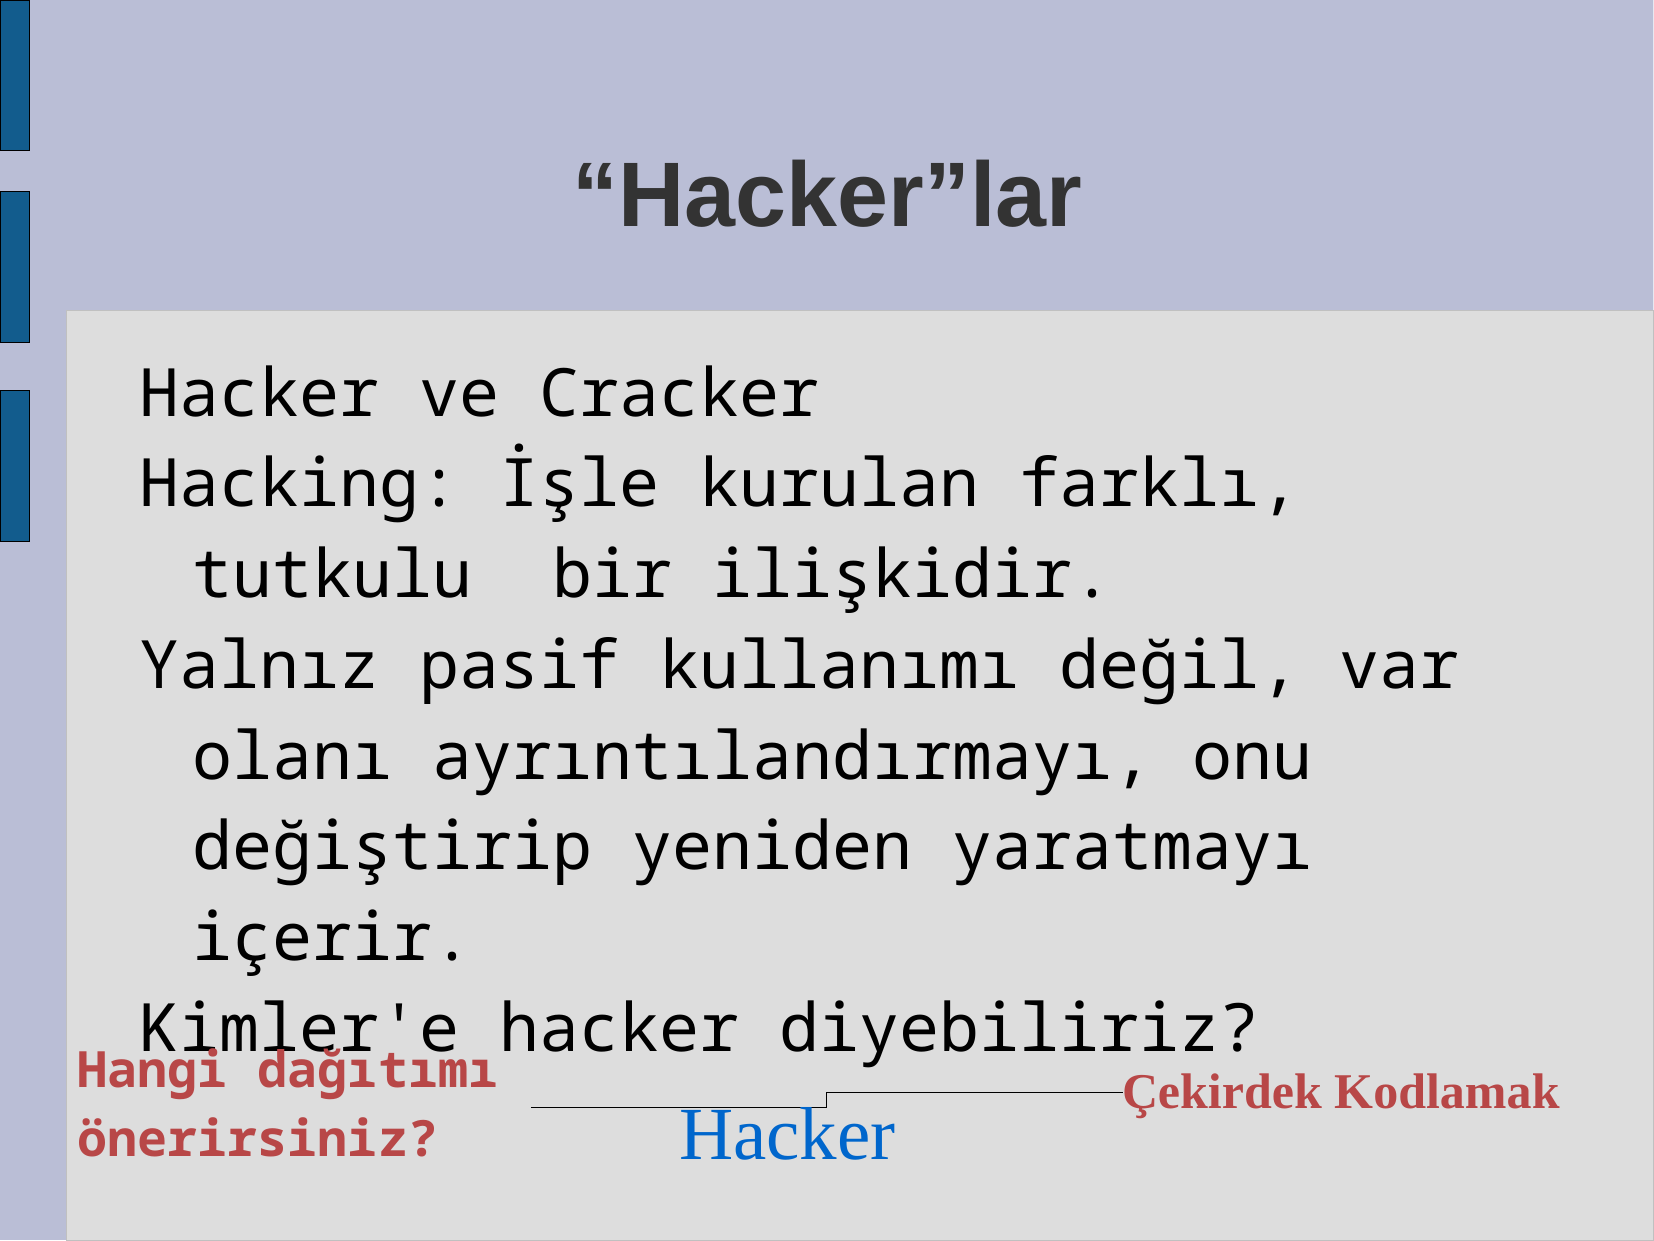

# “Hacker”lar
Hacker ve Cracker
Hacking: İşle kurulan farklı, tutkulu bir ilişkidir.
Yalnız pasif kullanımı değil, var olanı ayrıntılandırmayı, onu değiştirip yeniden yaratmayı içerir.
Kimler'e hacker diyebiliriz?
Hangi dağıtımı
önerirsiniz?
Çekirdek Kodlamak
Hacker